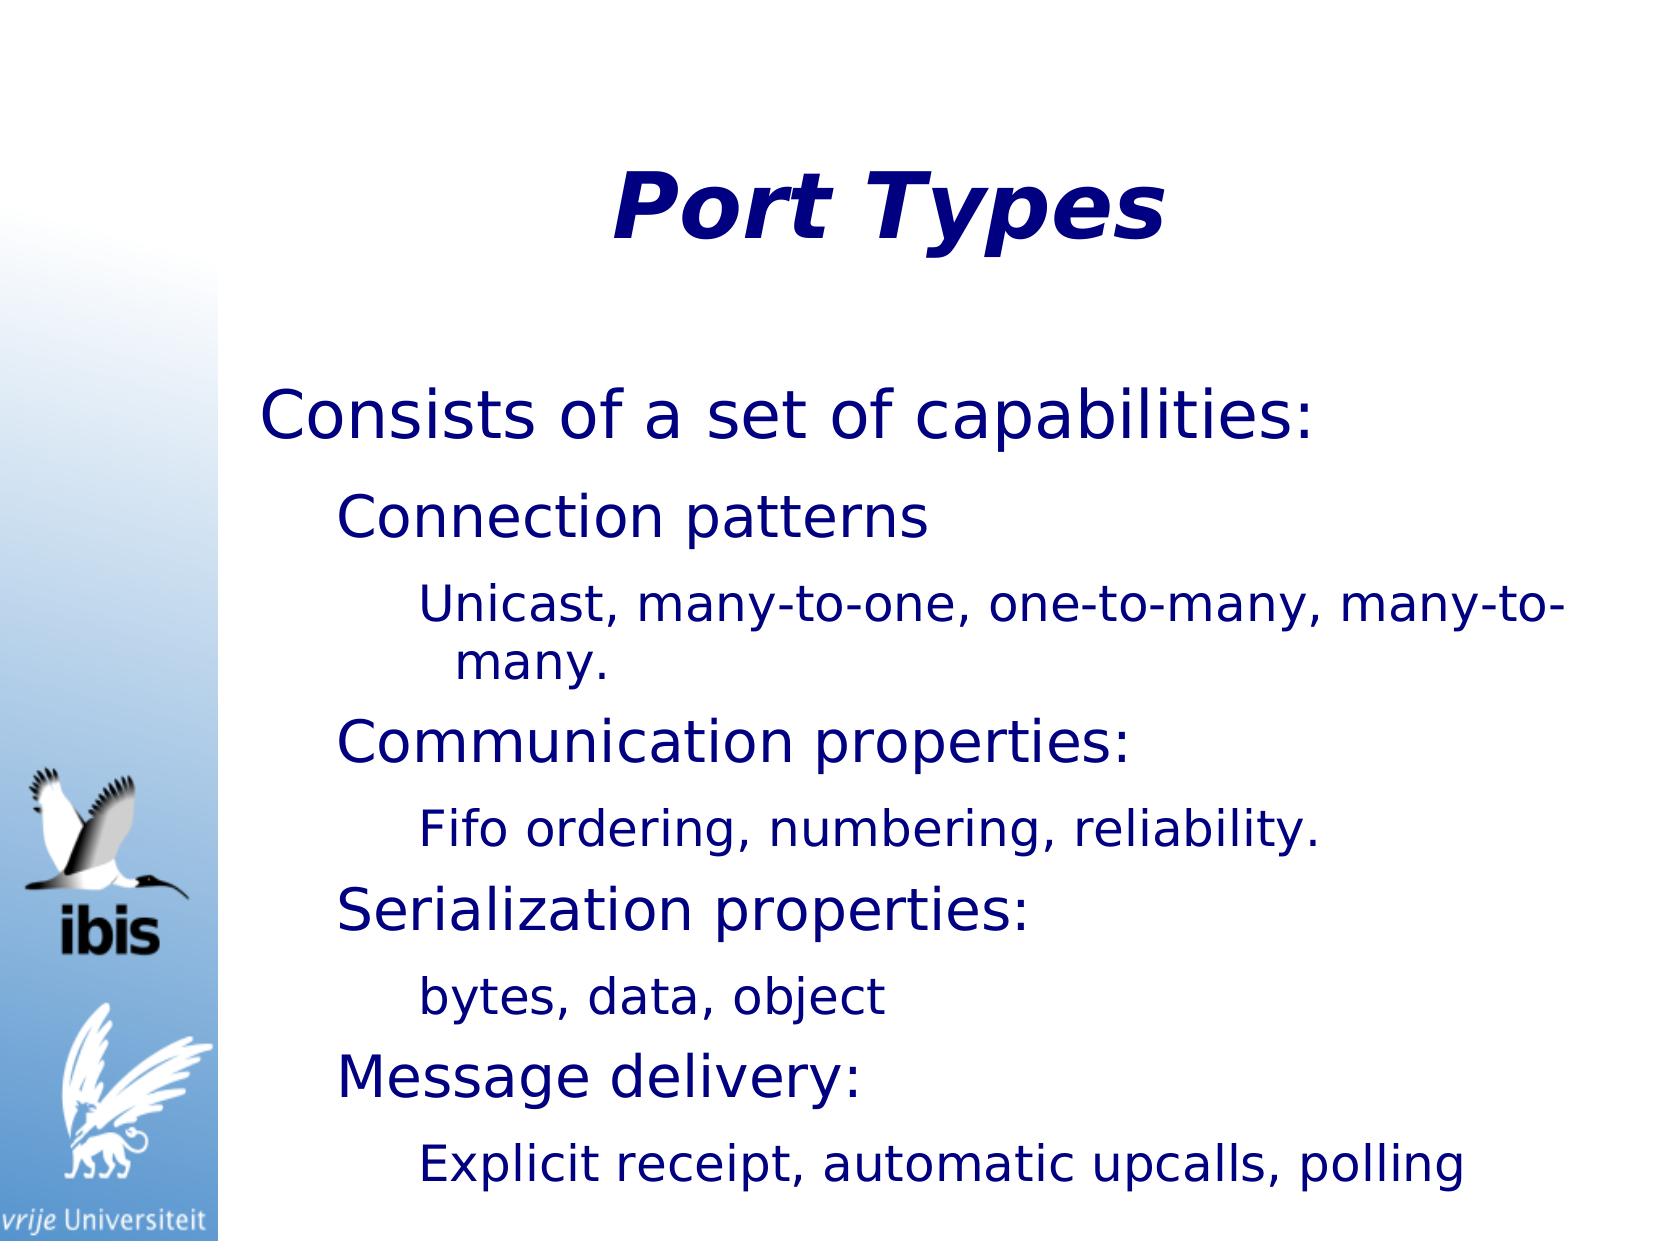

# Port Types
Consists of a set of capabilities:
Connection patterns
Unicast, many-to-one, one-to-many, many-to-many.
Communication properties:
Fifo ordering, numbering, reliability.
Serialization properties:
bytes, data, object
Message delivery:
Explicit receipt, automatic upcalls, polling